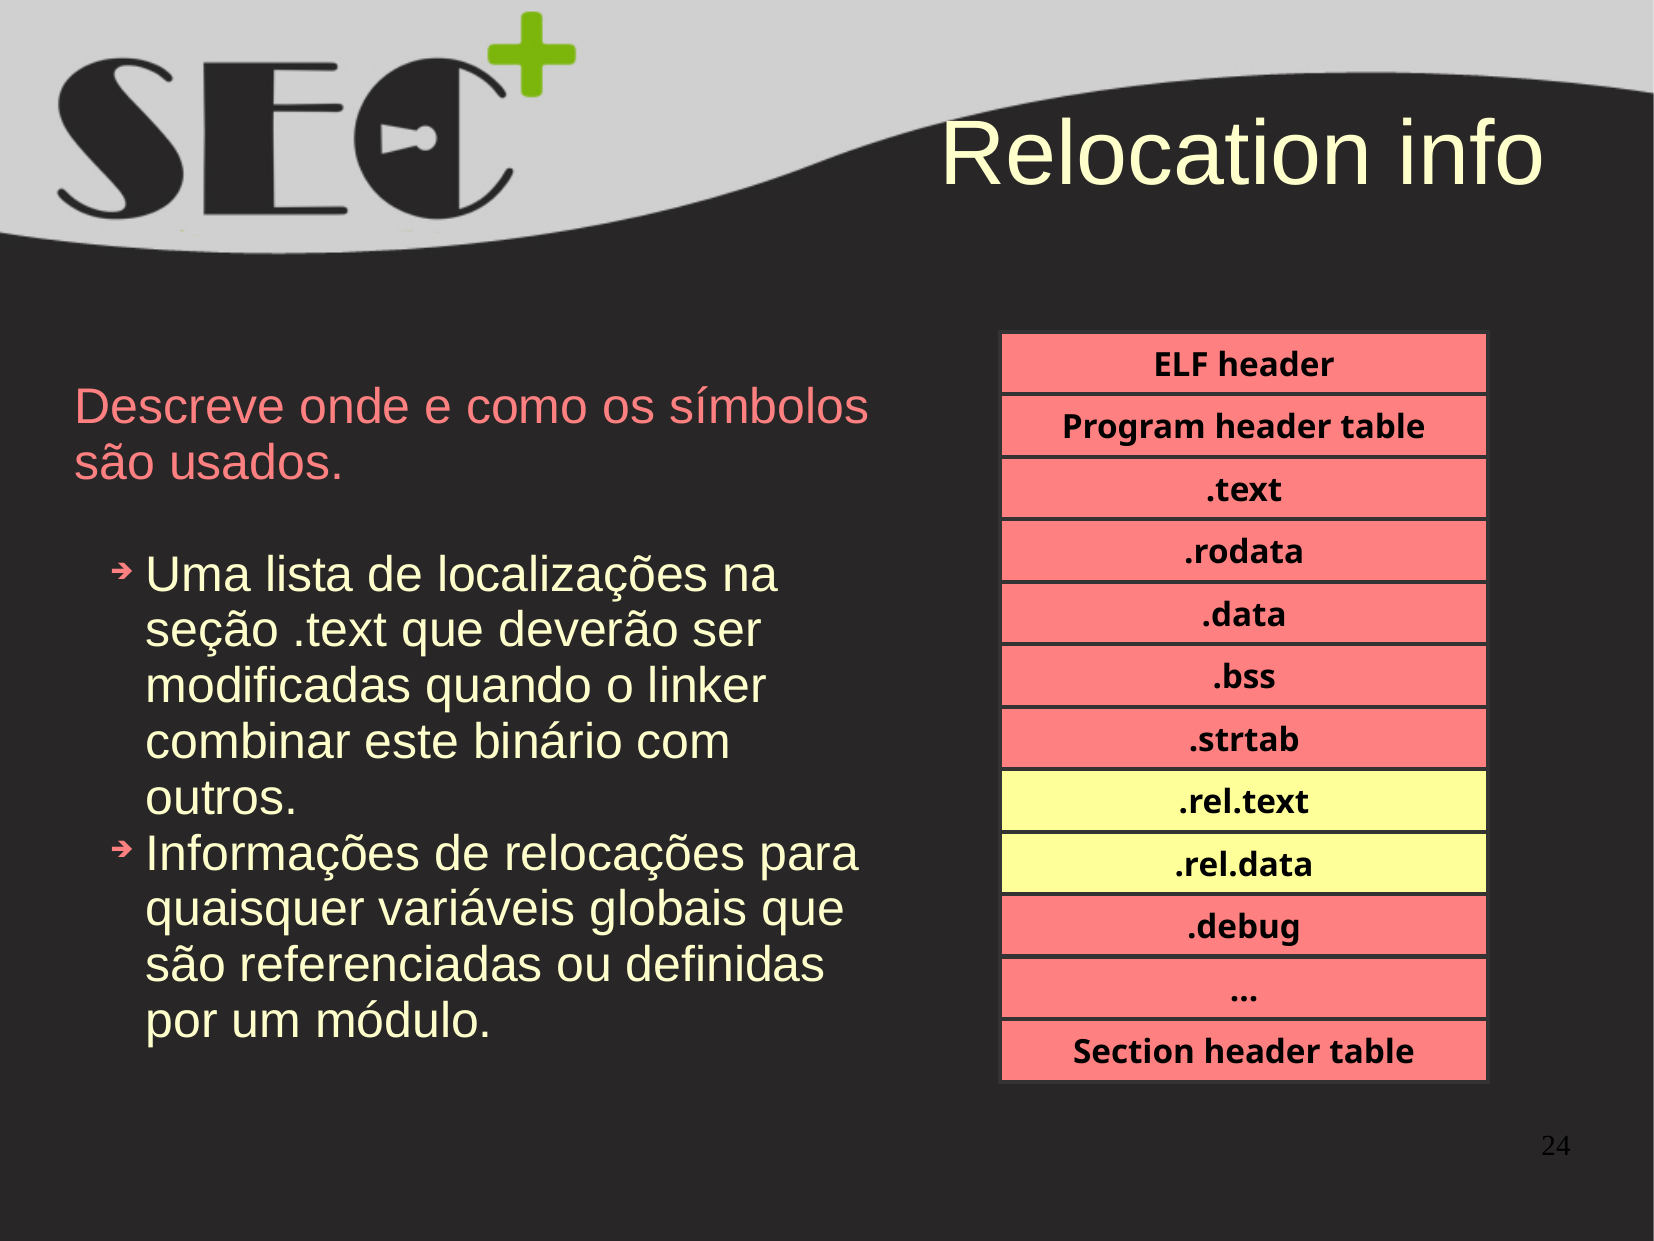

# Relocation info
ELF header
Descreve onde e como os símbolos são usados.
Uma lista de localizações na seção .text que deverão ser modificadas quando o linker combinar este binário com outros.
Informações de relocações para quaisquer variáveis globais que são referenciadas ou definidas por um módulo.
Program header table
.text
.rodata
.data
.bss
.strtab
.rel.text
.rel.data
.debug
…
Section header table
24